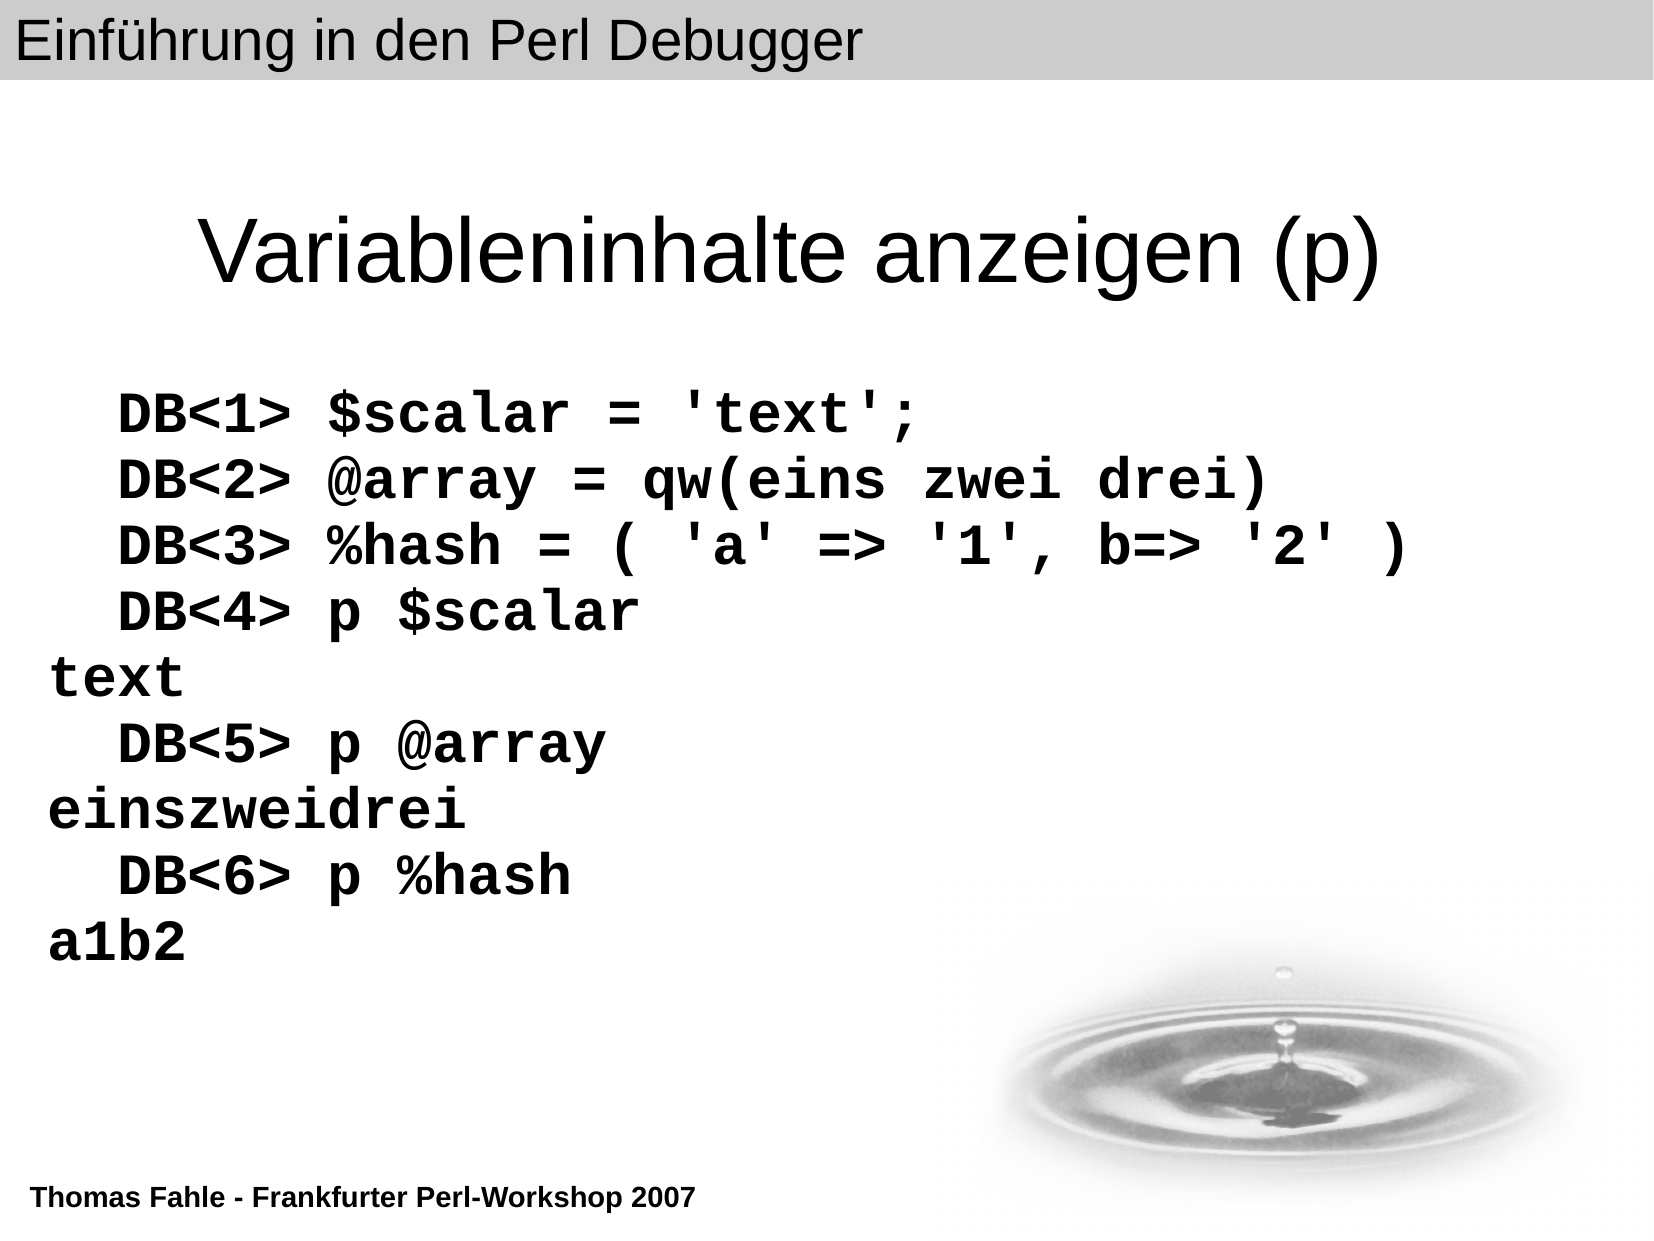

# Variableninhalte anzeigen (p)
 DB<1> $scalar = 'text';
 DB<2> @array = qw(eins zwei drei)
 DB<3> %hash = ( 'a' => '1', b=> '2' )
 DB<4> p $scalar
text
 DB<5> p @array
einszweidrei
 DB<6> p %hash
a1b2